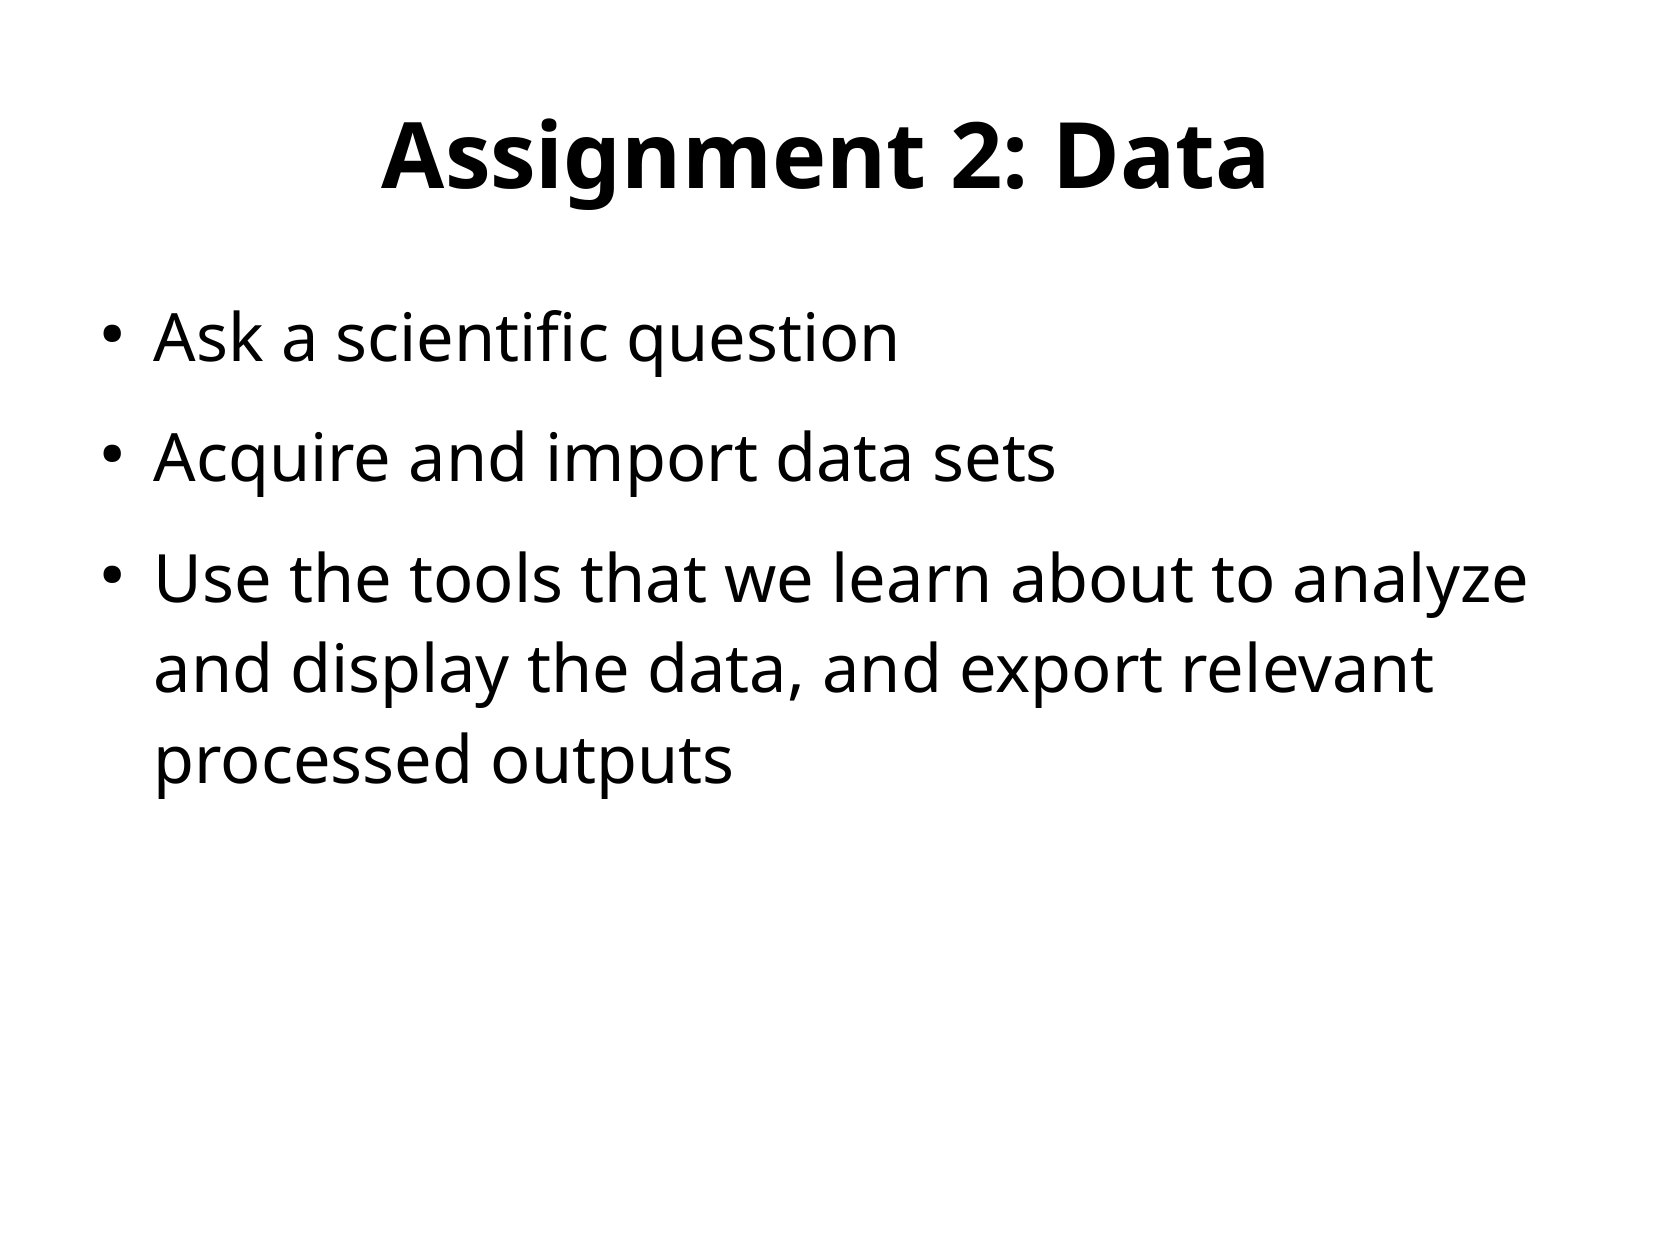

# Assignment 2: Data
Ask a scientific question
Acquire and import data sets
Use the tools that we learn about to analyze and display the data, and export relevant processed outputs